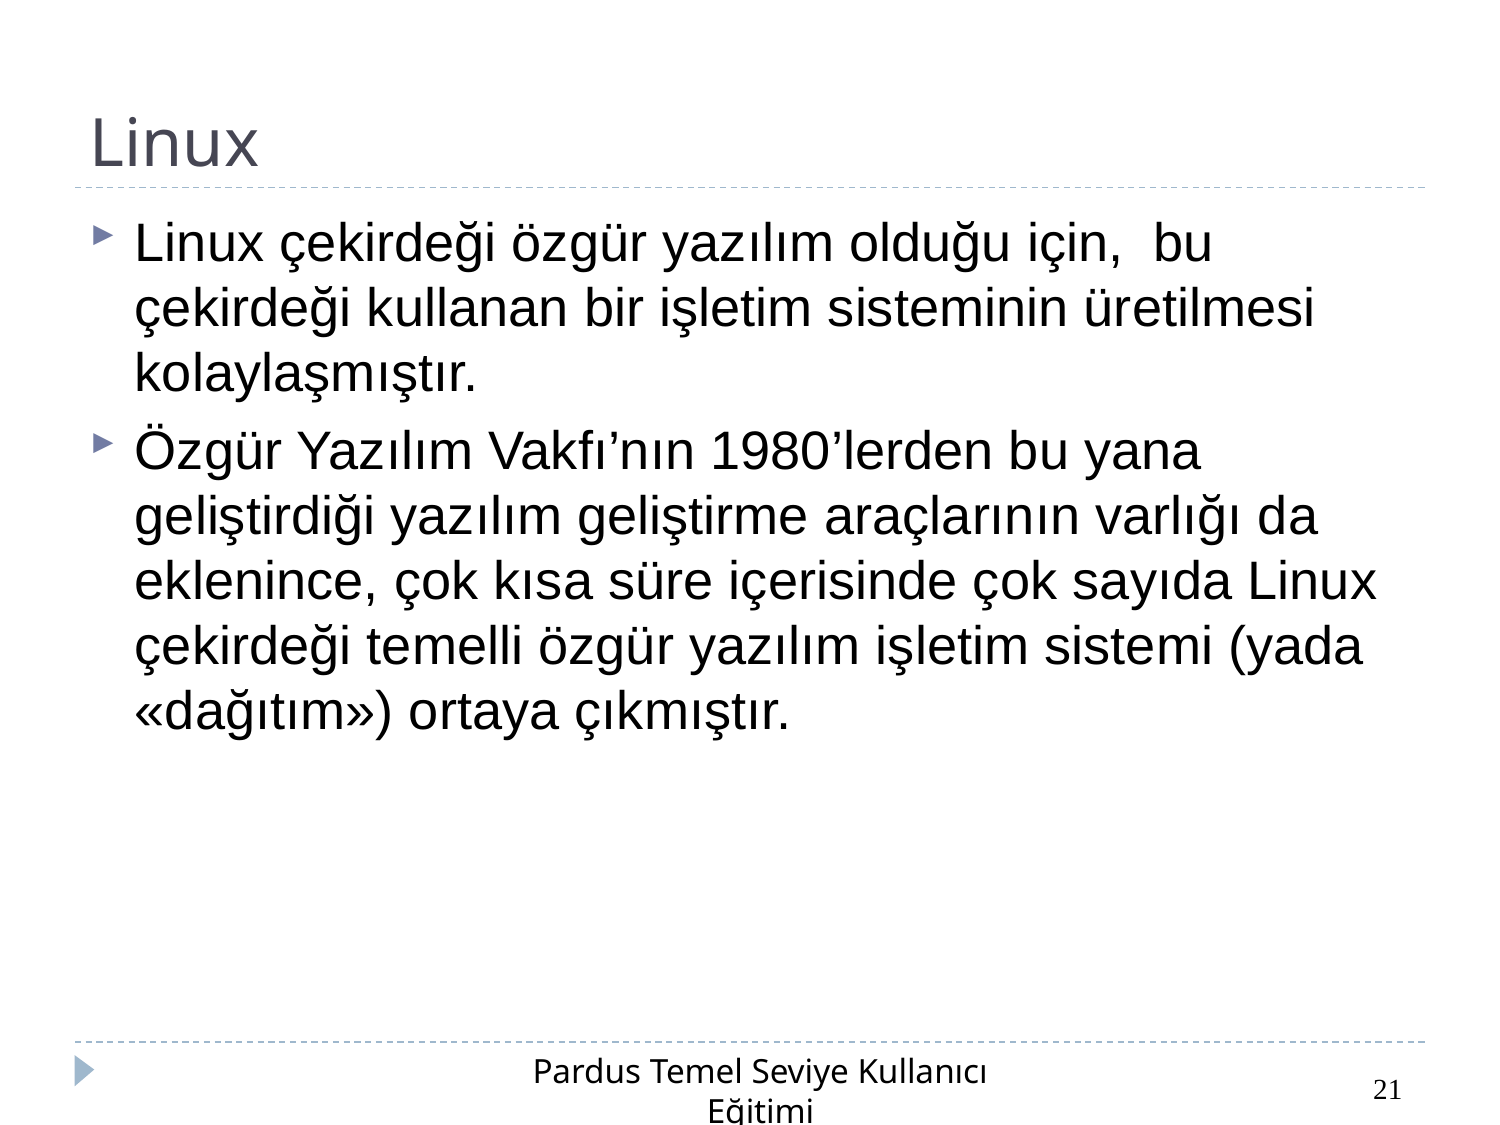

# Linux
Linux çekirdeği özgür yazılım olduğu için, bu çekirdeği kullanan bir işletim sisteminin üretilmesi kolaylaşmıştır.
Özgür Yazılım Vakfı’nın 1980’lerden bu yana geliştirdiği yazılım geliştirme araçlarının varlığı da eklenince, çok kısa süre içerisinde çok sayıda Linux çekirdeği temelli özgür yazılım işletim sistemi (yada «dağıtım») ortaya çıkmıştır.